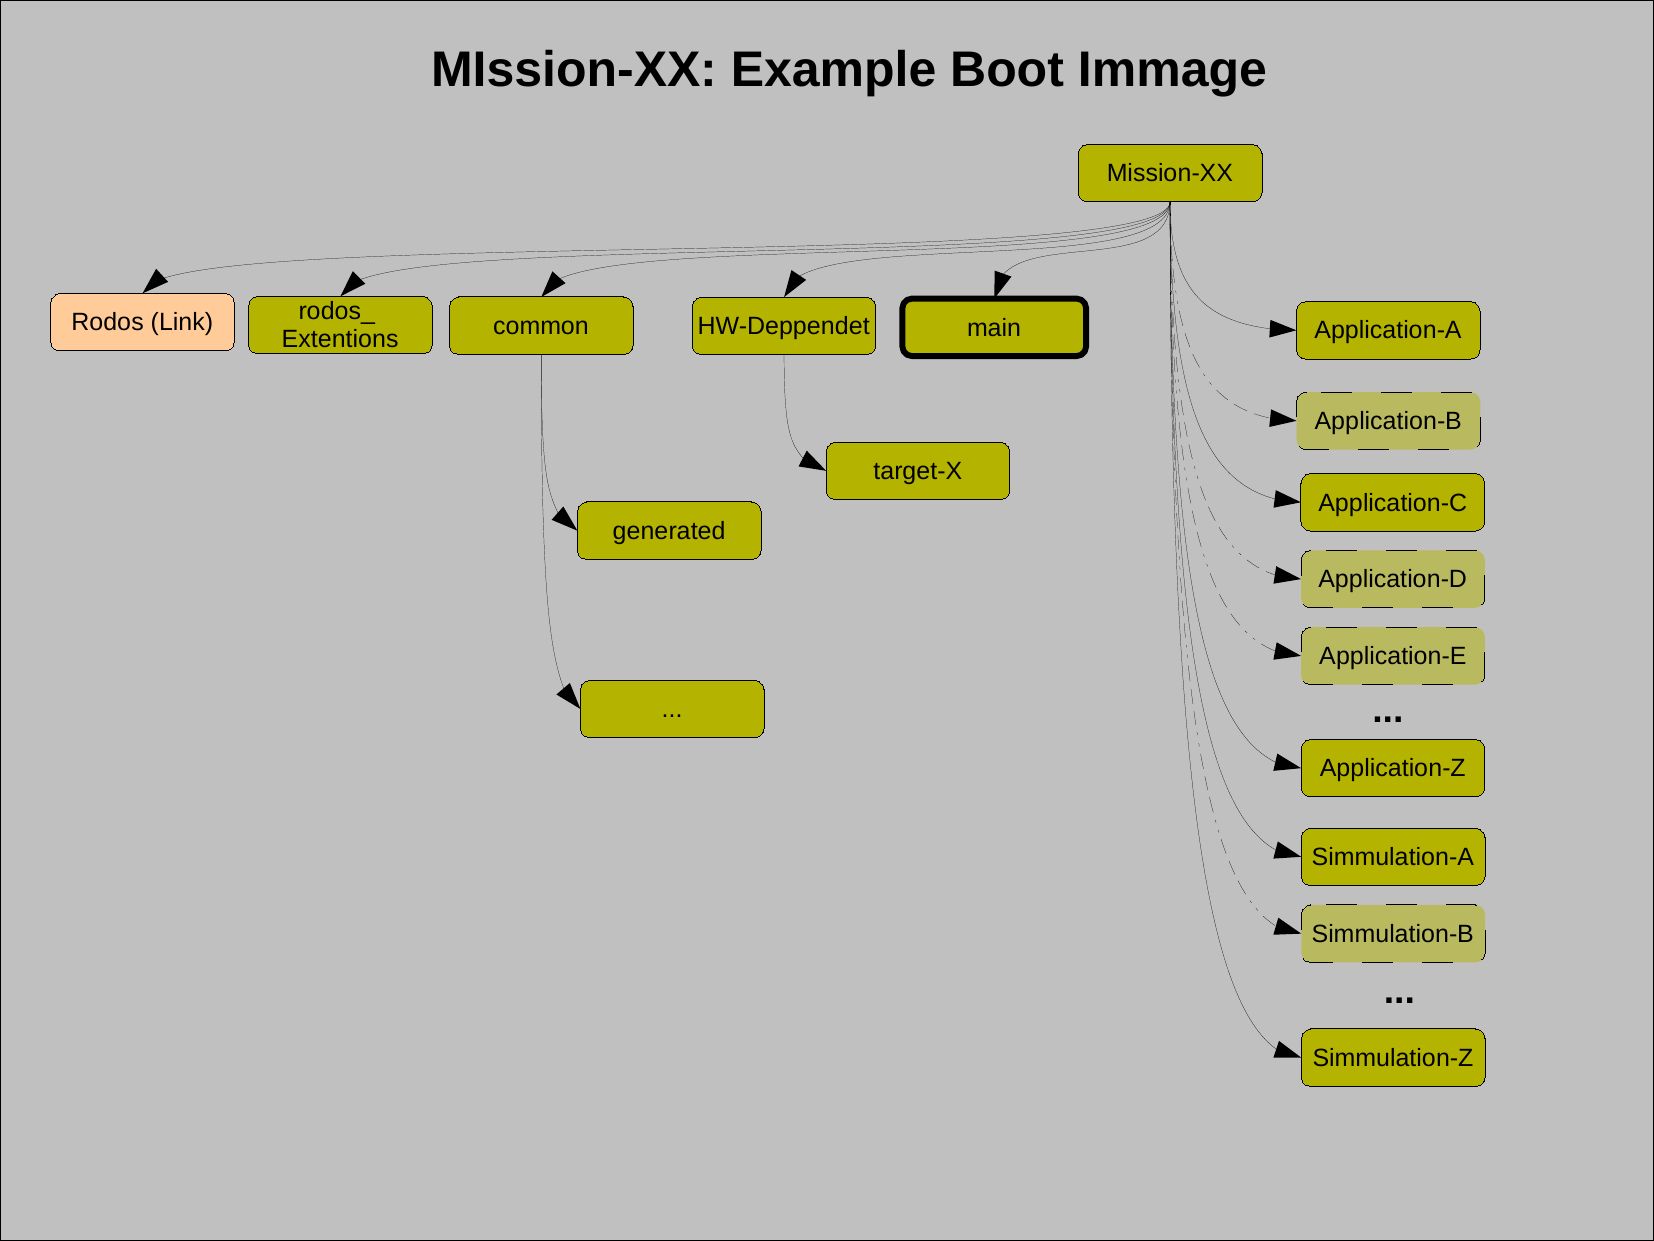

MIssion-XX: Example Boot Immage
Mission-XX
Rodos (Link)
rodos_
Extentions
common
HW-Deppendet
main
Application-A
Application-B
target-X
Application-C
generated
Application-D
Application-E
...
...
Application-Z
Simmulation-A
Simmulation-B
...
Simmulation-Z